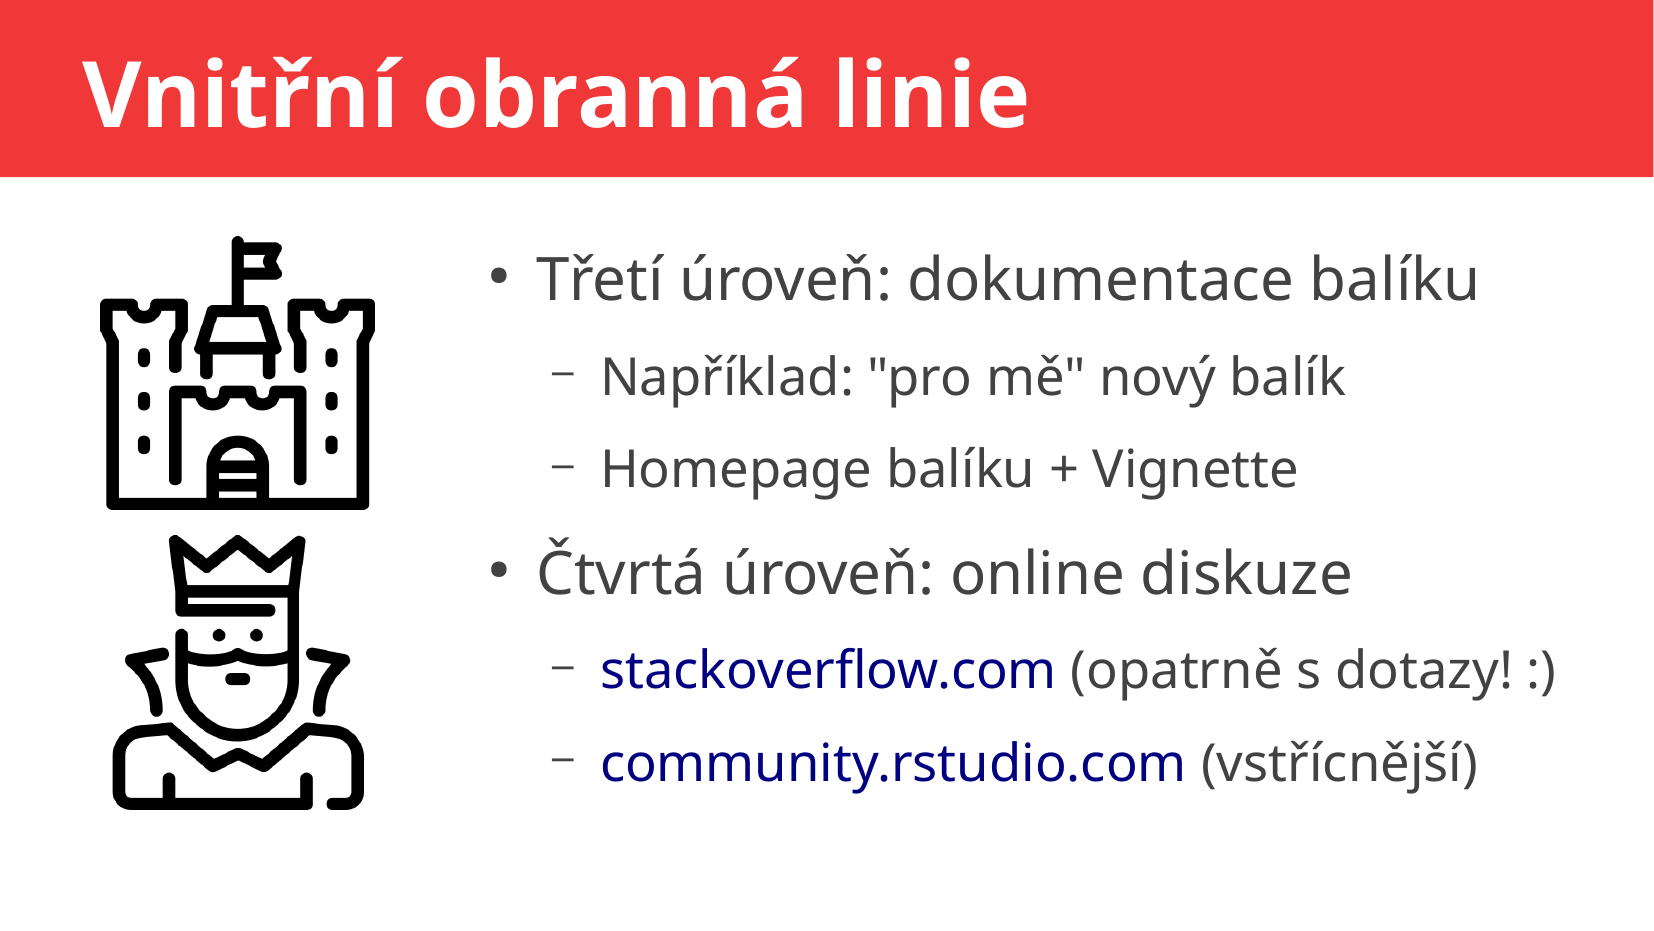

# Vnitřní obranná linie
Třetí úroveň: dokumentace balíku
Například: "pro mě" nový balík
Homepage balíku + Vignette
Čtvrtá úroveň: online diskuze
stackoverflow.com (opatrně s dotazy! :)
community.rstudio.com (vstřícnější)